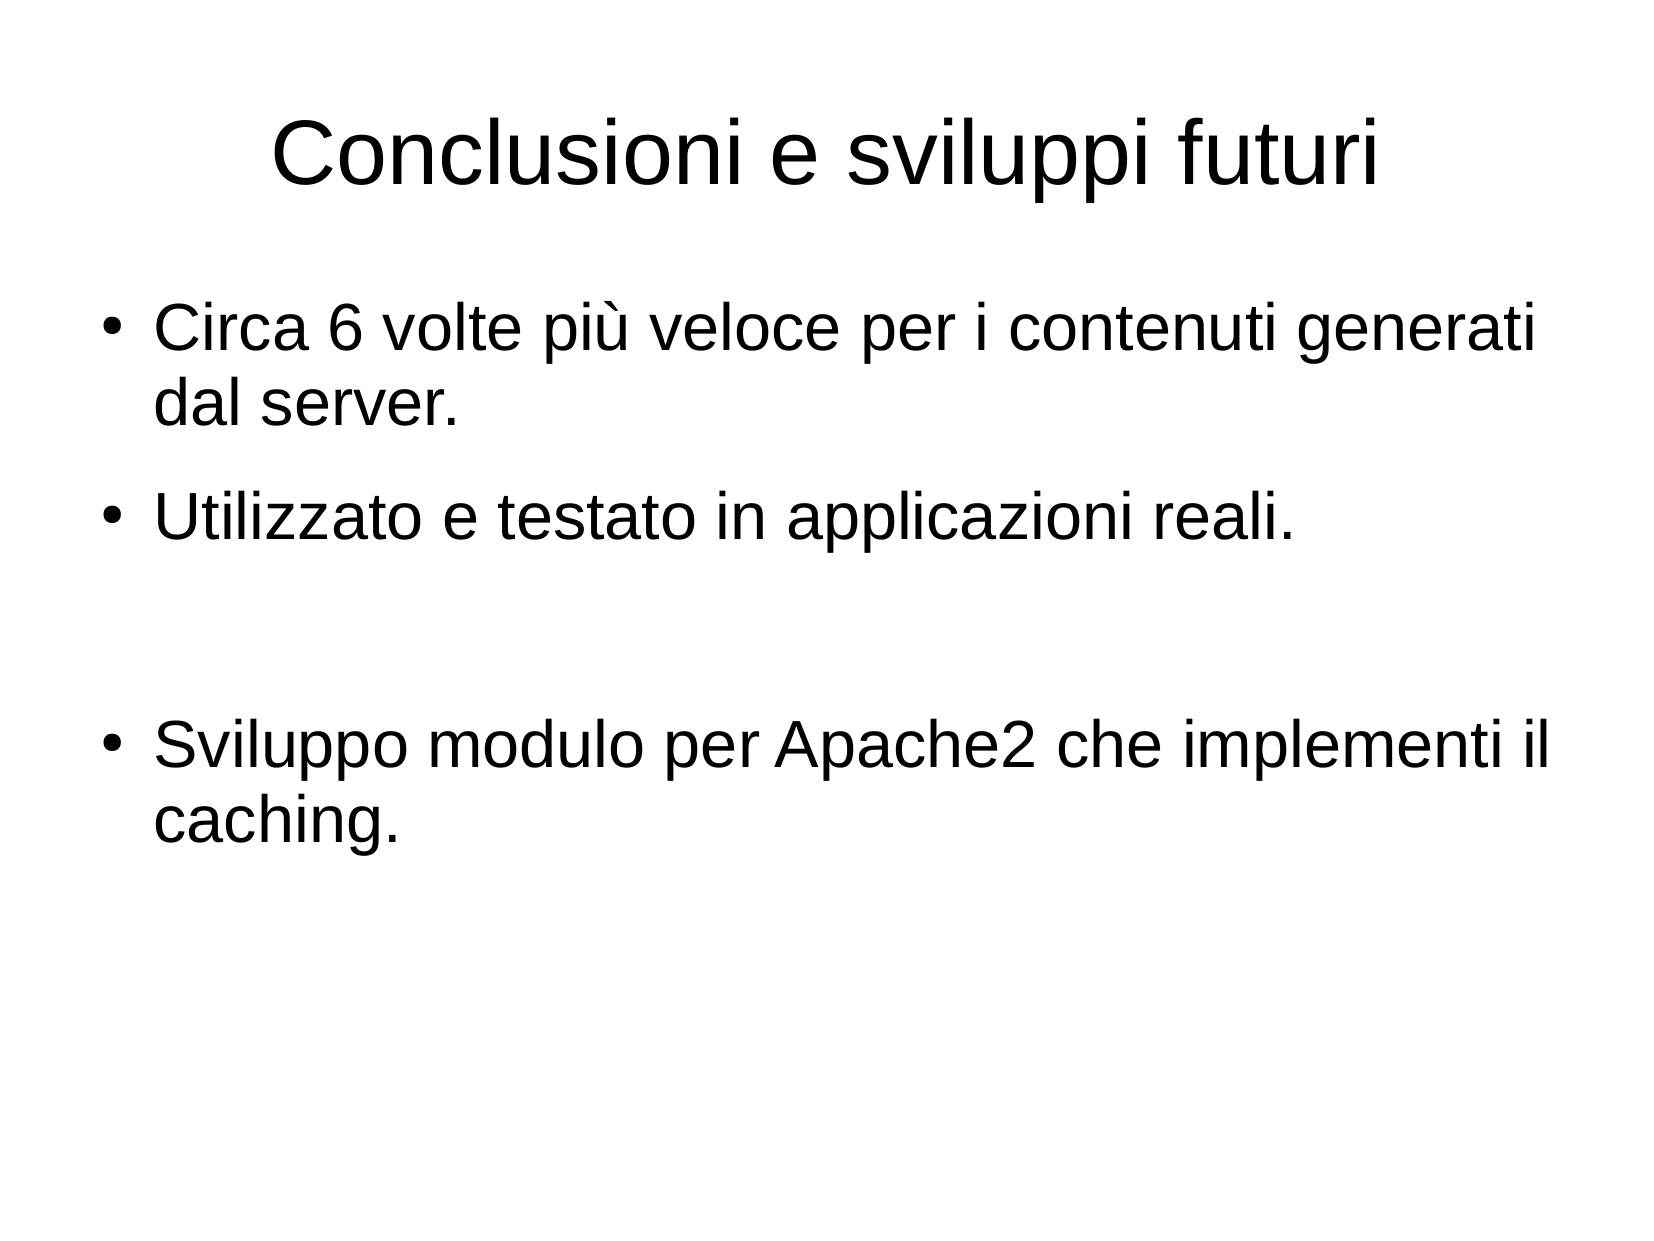

# Conclusioni e sviluppi futuri
Circa 6 volte più veloce per i contenuti generati dal server.
Utilizzato e testato in applicazioni reali.
Sviluppo modulo per Apache2 che implementi il caching.